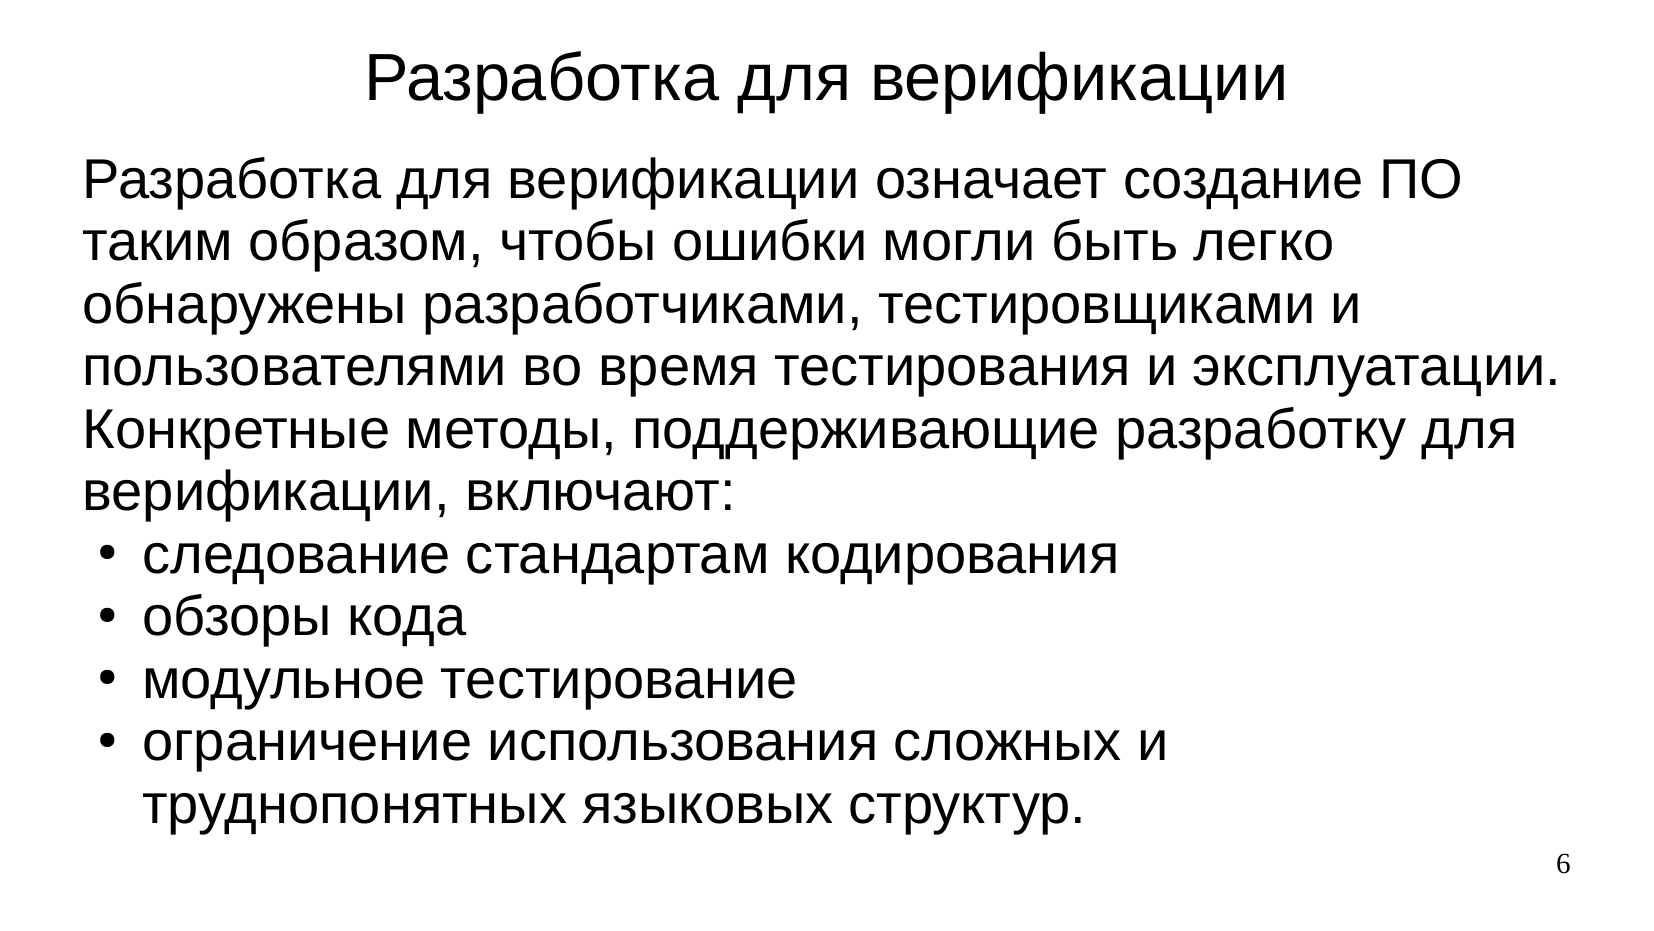

# Разработка для верификации
Разработка для верификации означает создание ПО таким образом, чтобы ошибки могли быть легко обнаружены разработчиками, тестировщиками и пользователями во время тестирования и эксплуатации.
Конкретные методы, поддерживающие разработку для верификации, включают:
следование стандартам кодирования
обзоры кода
модульное тестирование
ограничение использования сложных и труднопонятных языковых структур.
6